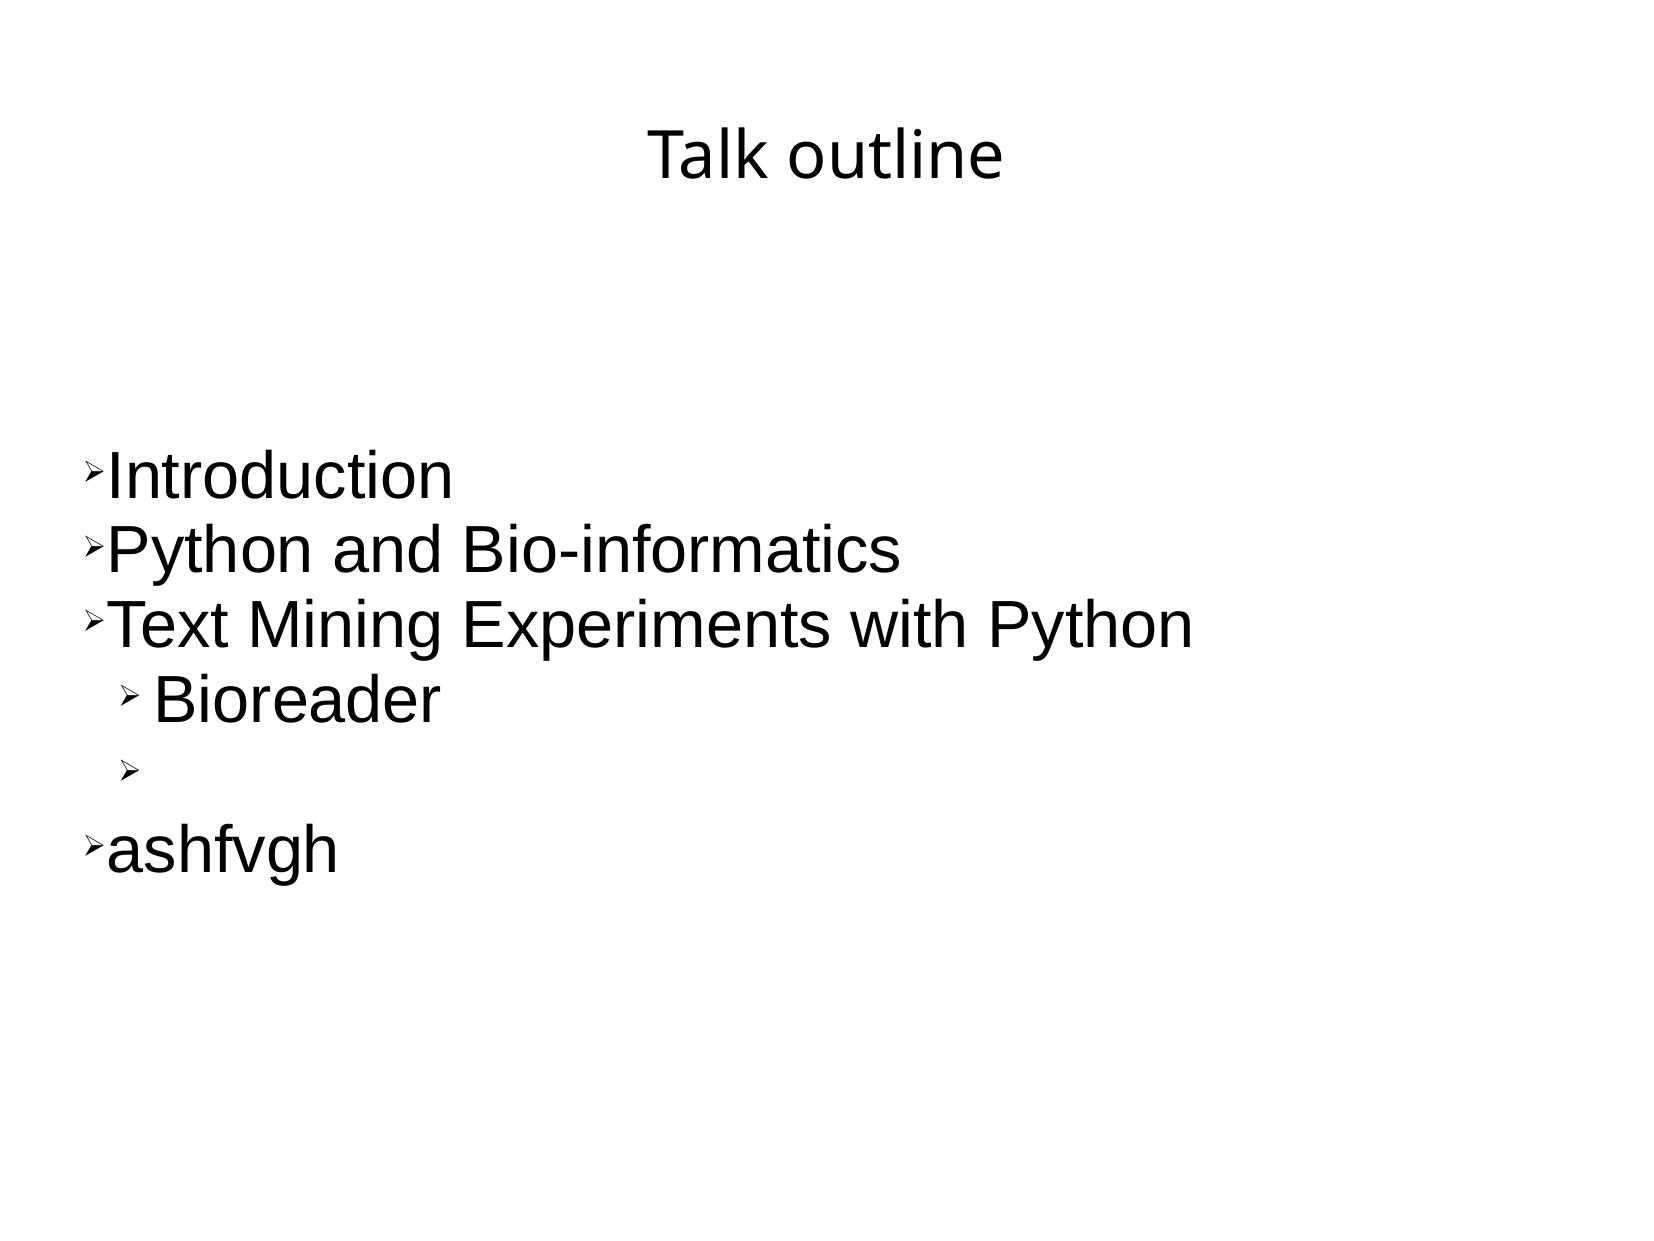

# Talk outline
Introduction
Python and Bio-informatics
Text Mining Experiments with Python
Bioreader
ashfvgh